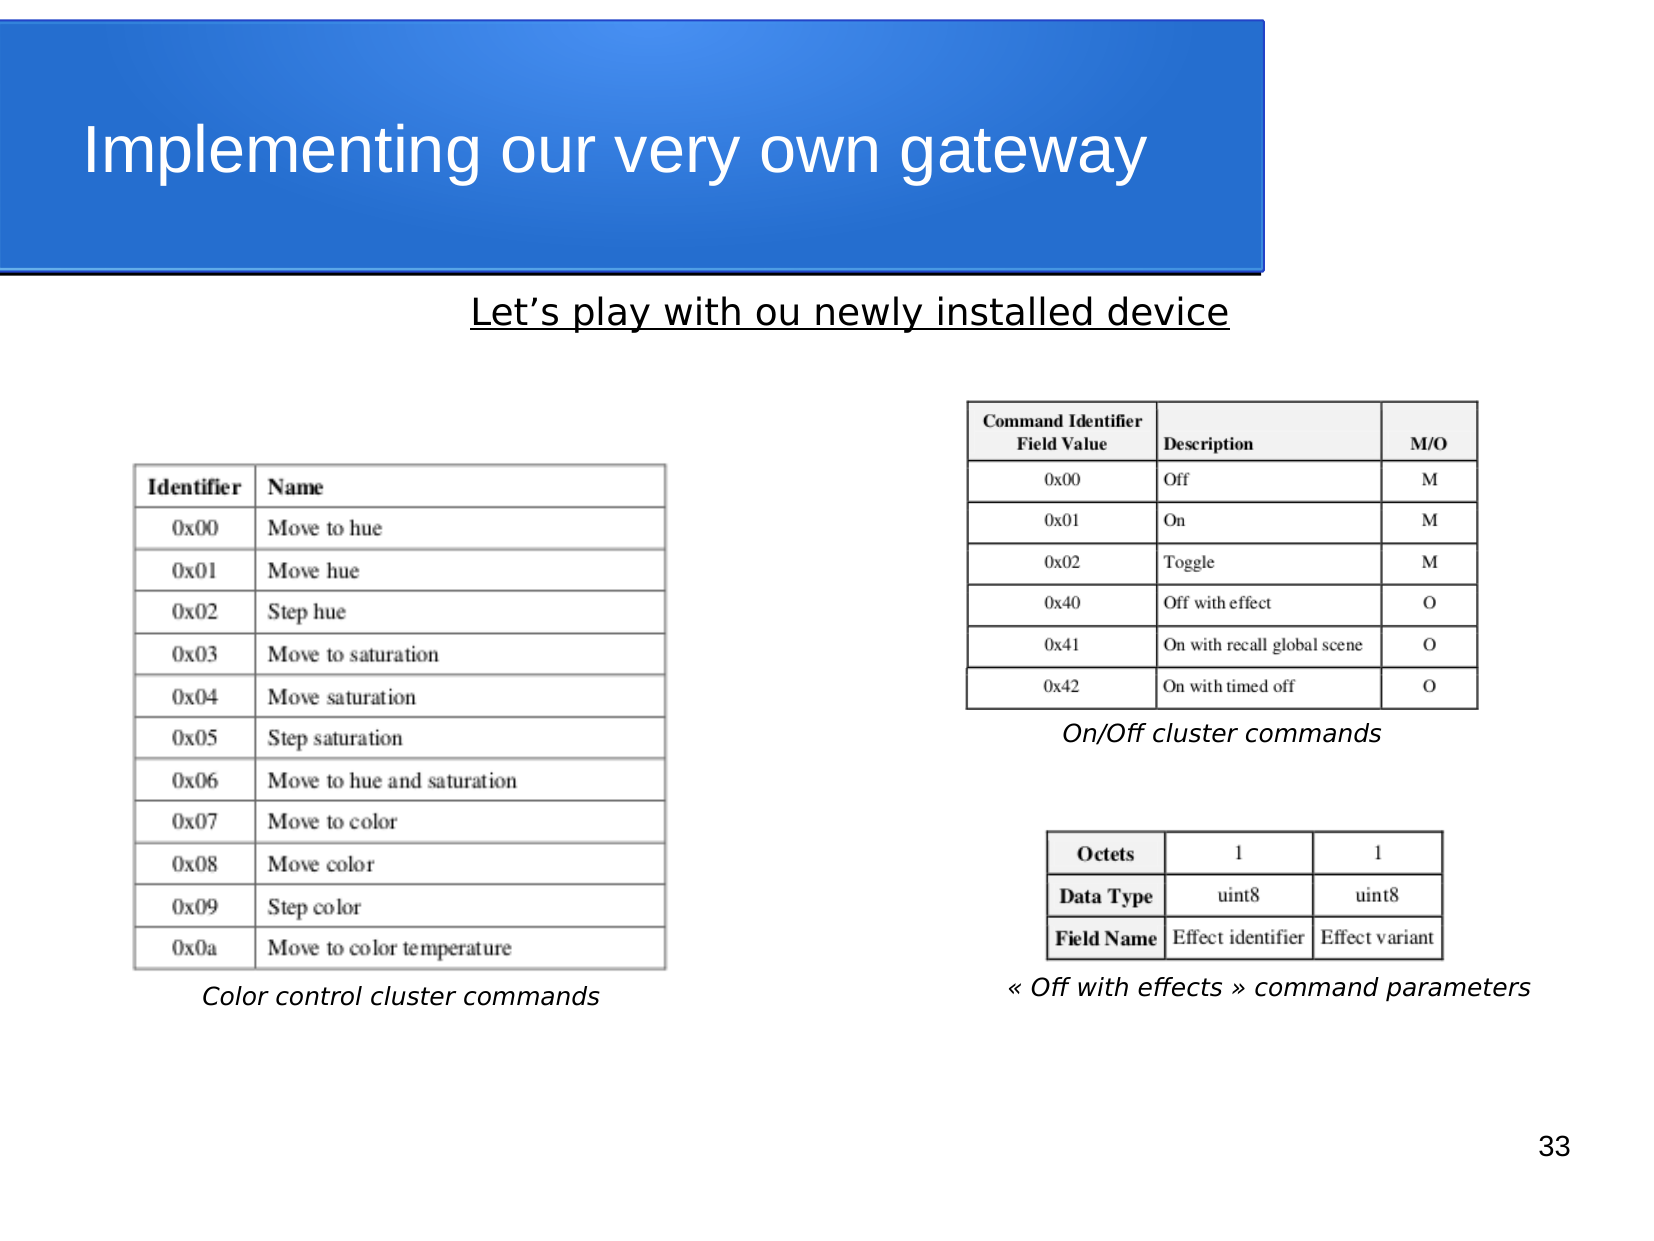

# Implementing our very own gateway
Let’s play with ou newly installed device
On/Off cluster commands
« Off with effects » command parameters
Color control cluster commands
33